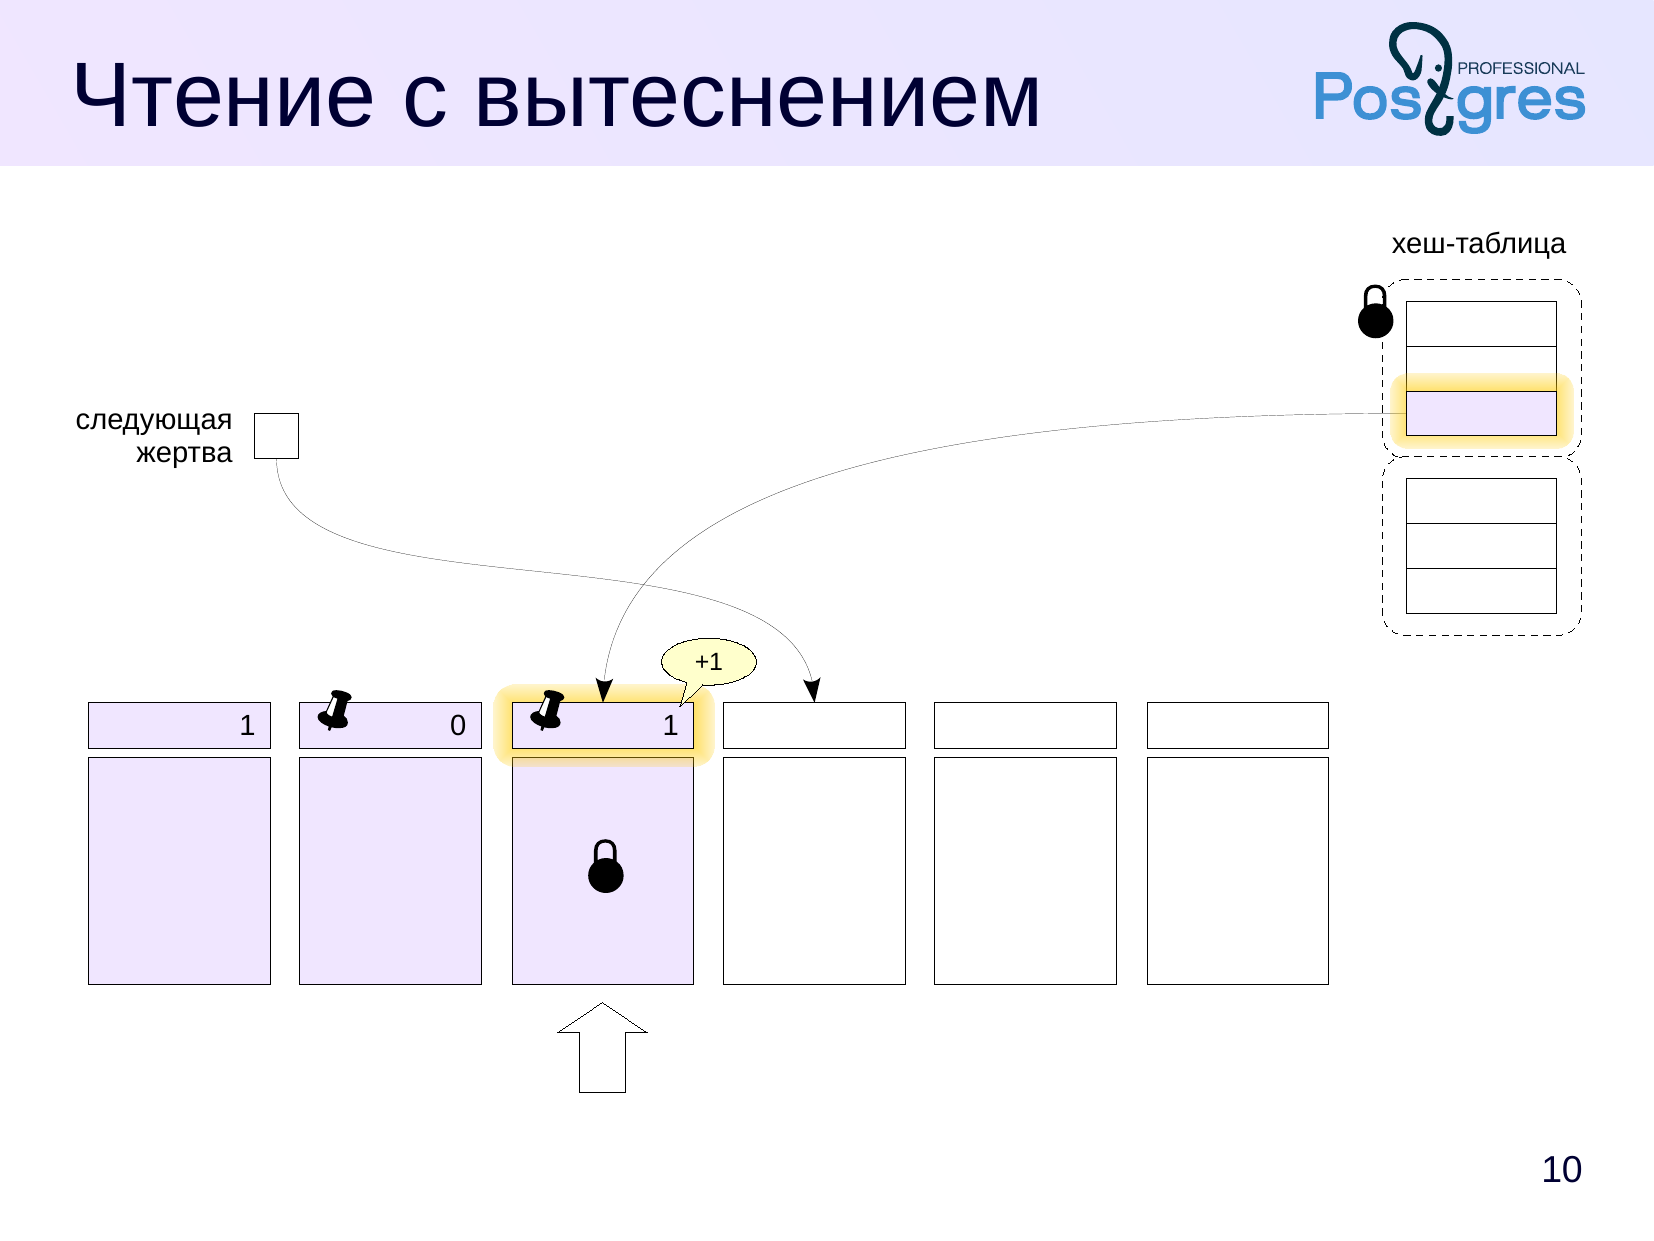

# Чтение с вытеснением
хеш-таблица
следующая
жертва
+1
1
1
0